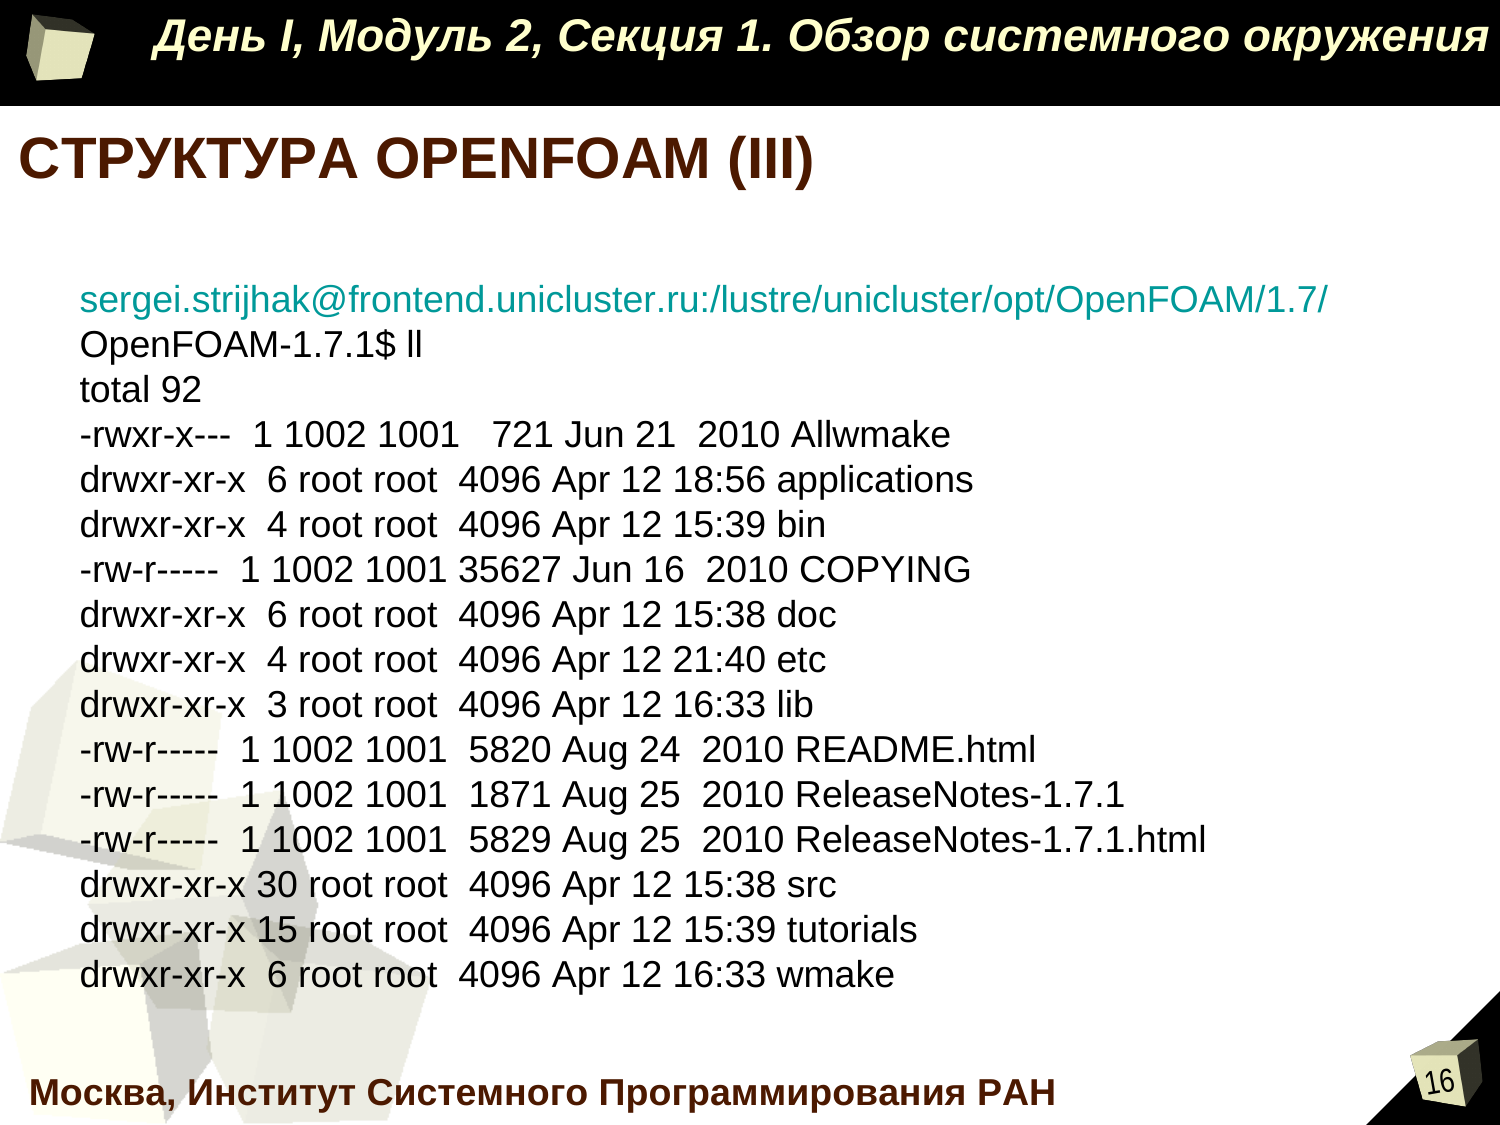

СТРУКТУРА OPENFOAM (III)
sergei.strijhak@frontend.unicluster.ru:/lustre/unicluster/opt/OpenFOAM/1.7/
OpenFOAM-1.7.1$ ll
total 92
-rwxr-x--- 1 1002 1001 721 Jun 21 2010 Allwmake
drwxr-xr-x 6 root root 4096 Apr 12 18:56 applications
drwxr-xr-x 4 root root 4096 Apr 12 15:39 bin
-rw-r----- 1 1002 1001 35627 Jun 16 2010 COPYING
drwxr-xr-x 6 root root 4096 Apr 12 15:38 doc
drwxr-xr-x 4 root root 4096 Apr 12 21:40 etc
drwxr-xr-x 3 root root 4096 Apr 12 16:33 lib
-rw-r----- 1 1002 1001 5820 Aug 24 2010 README.html
-rw-r----- 1 1002 1001 1871 Aug 25 2010 ReleaseNotes-1.7.1
-rw-r----- 1 1002 1001 5829 Aug 25 2010 ReleaseNotes-1.7.1.html
drwxr-xr-x 30 root root 4096 Apr 12 15:38 src
drwxr-xr-x 15 root root 4096 Apr 12 15:39 tutorials
drwxr-xr-x 6 root root 4096 Apr 12 16:33 wmake